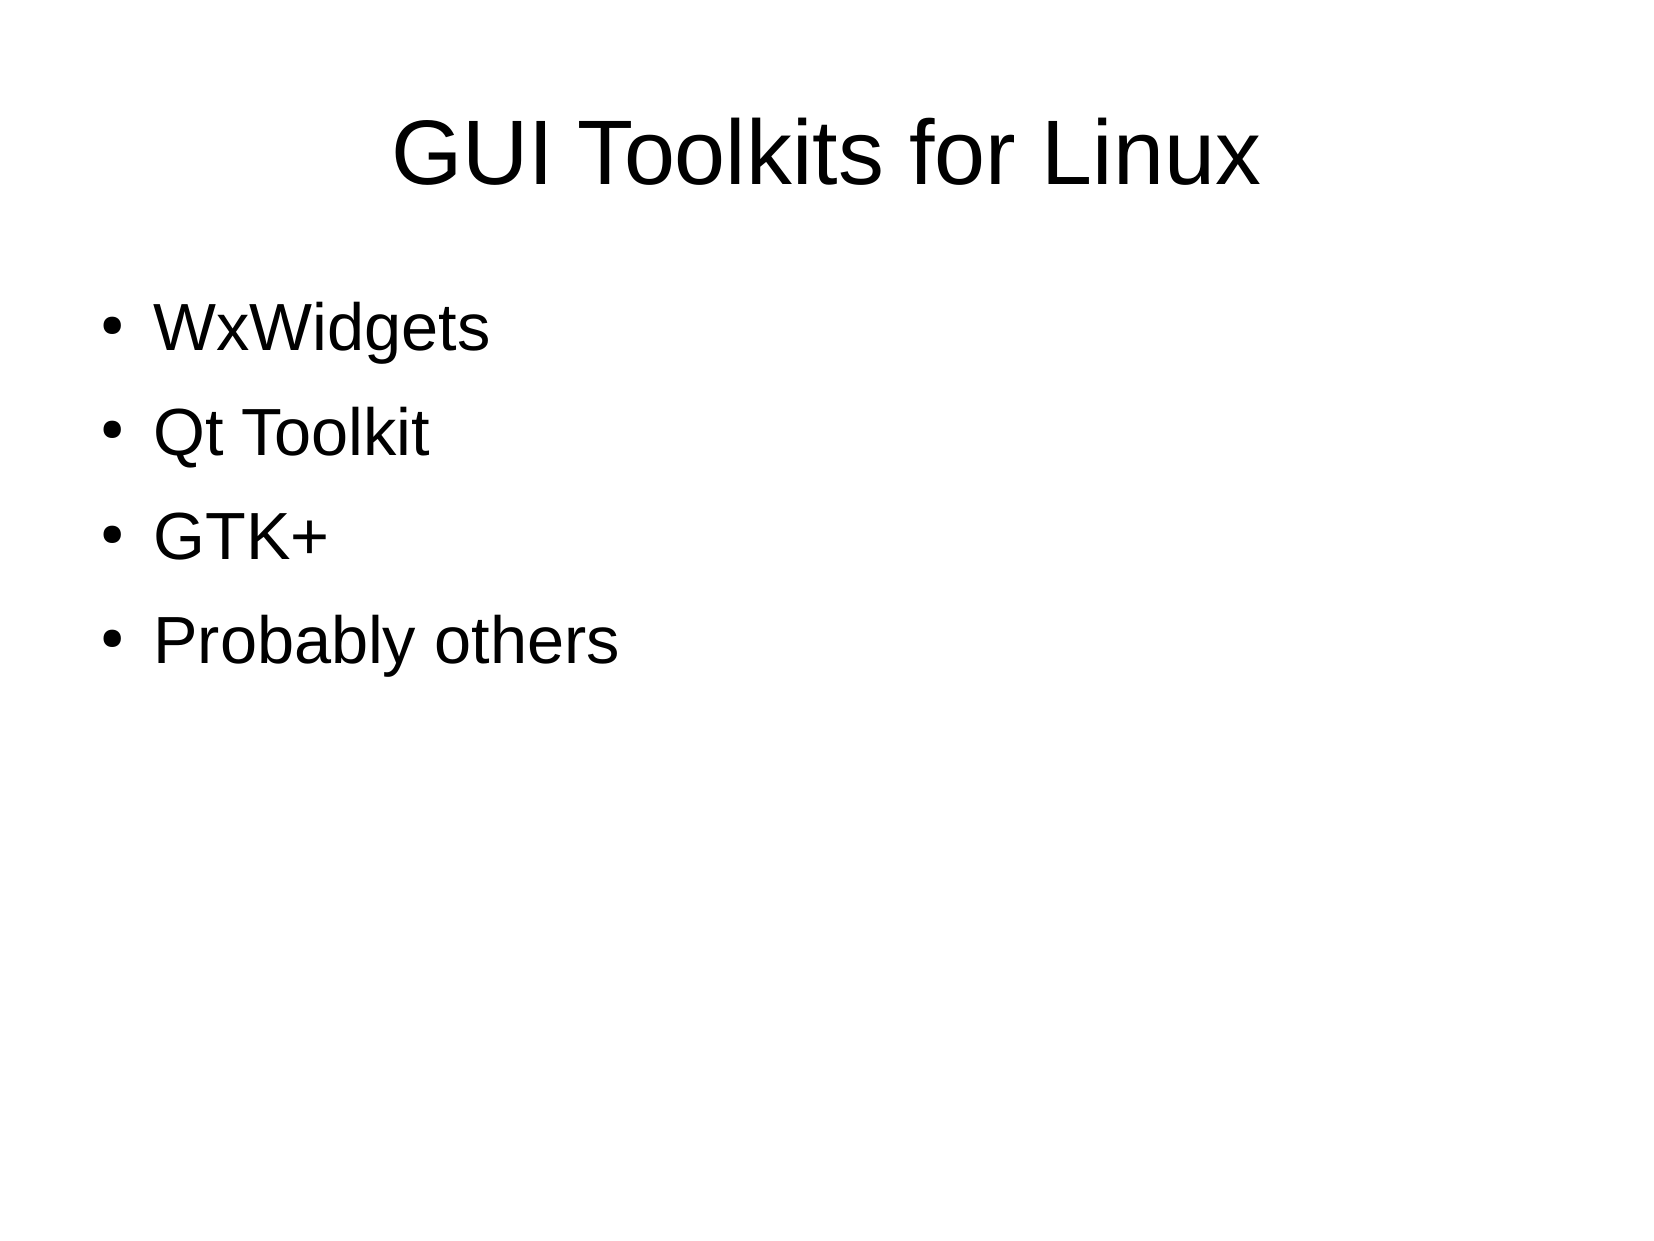

# GUI Toolkits for Linux
WxWidgets
Qt Toolkit
GTK+
Probably others